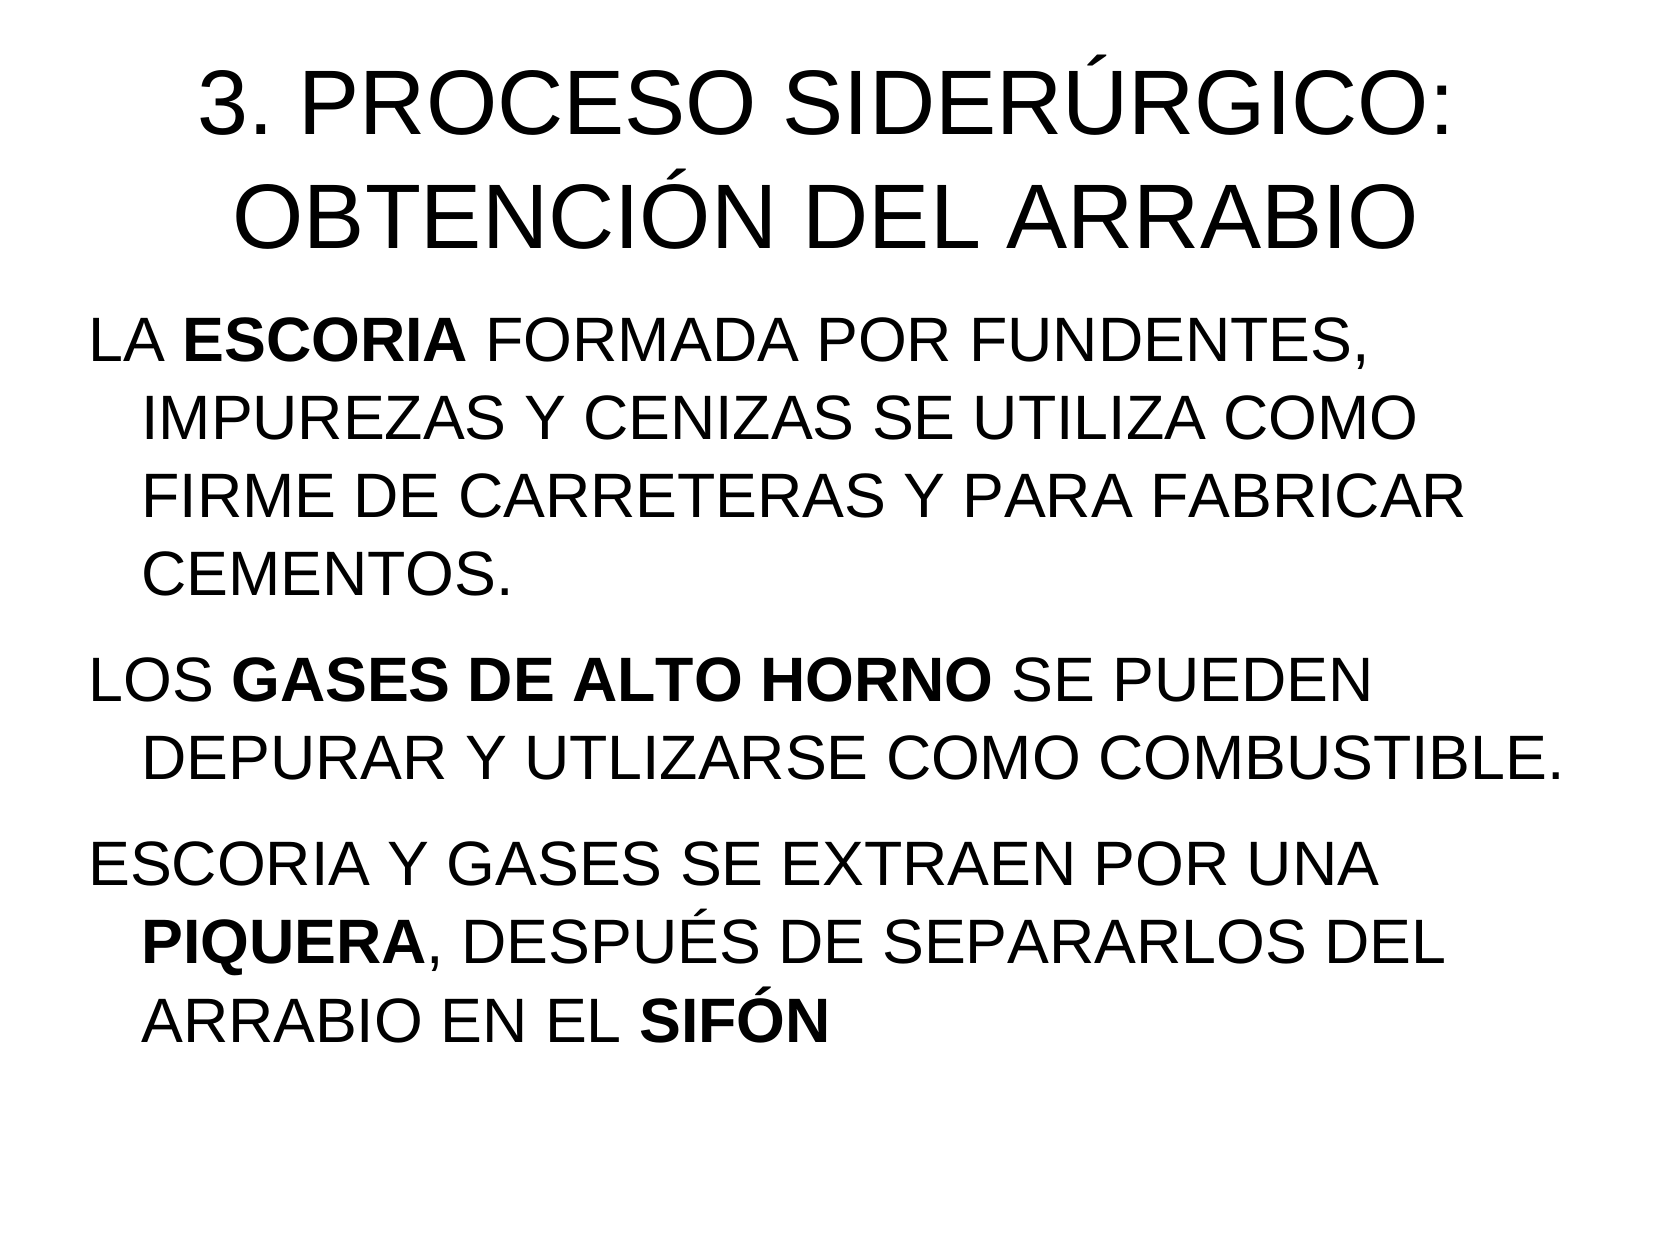

# 3. PROCESO SIDERÚRGICO: OBTENCIÓN DEL ARRABIO
LA ESCORIA FORMADA POR FUNDENTES, IMPUREZAS Y CENIZAS SE UTILIZA COMO FIRME DE CARRETERAS Y PARA FABRICAR CEMENTOS.
LOS GASES DE ALTO HORNO SE PUEDEN DEPURAR Y UTLIZARSE COMO COMBUSTIBLE.
ESCORIA Y GASES SE EXTRAEN POR UNA PIQUERA, DESPUÉS DE SEPARARLOS DEL ARRABIO EN EL SIFÓN